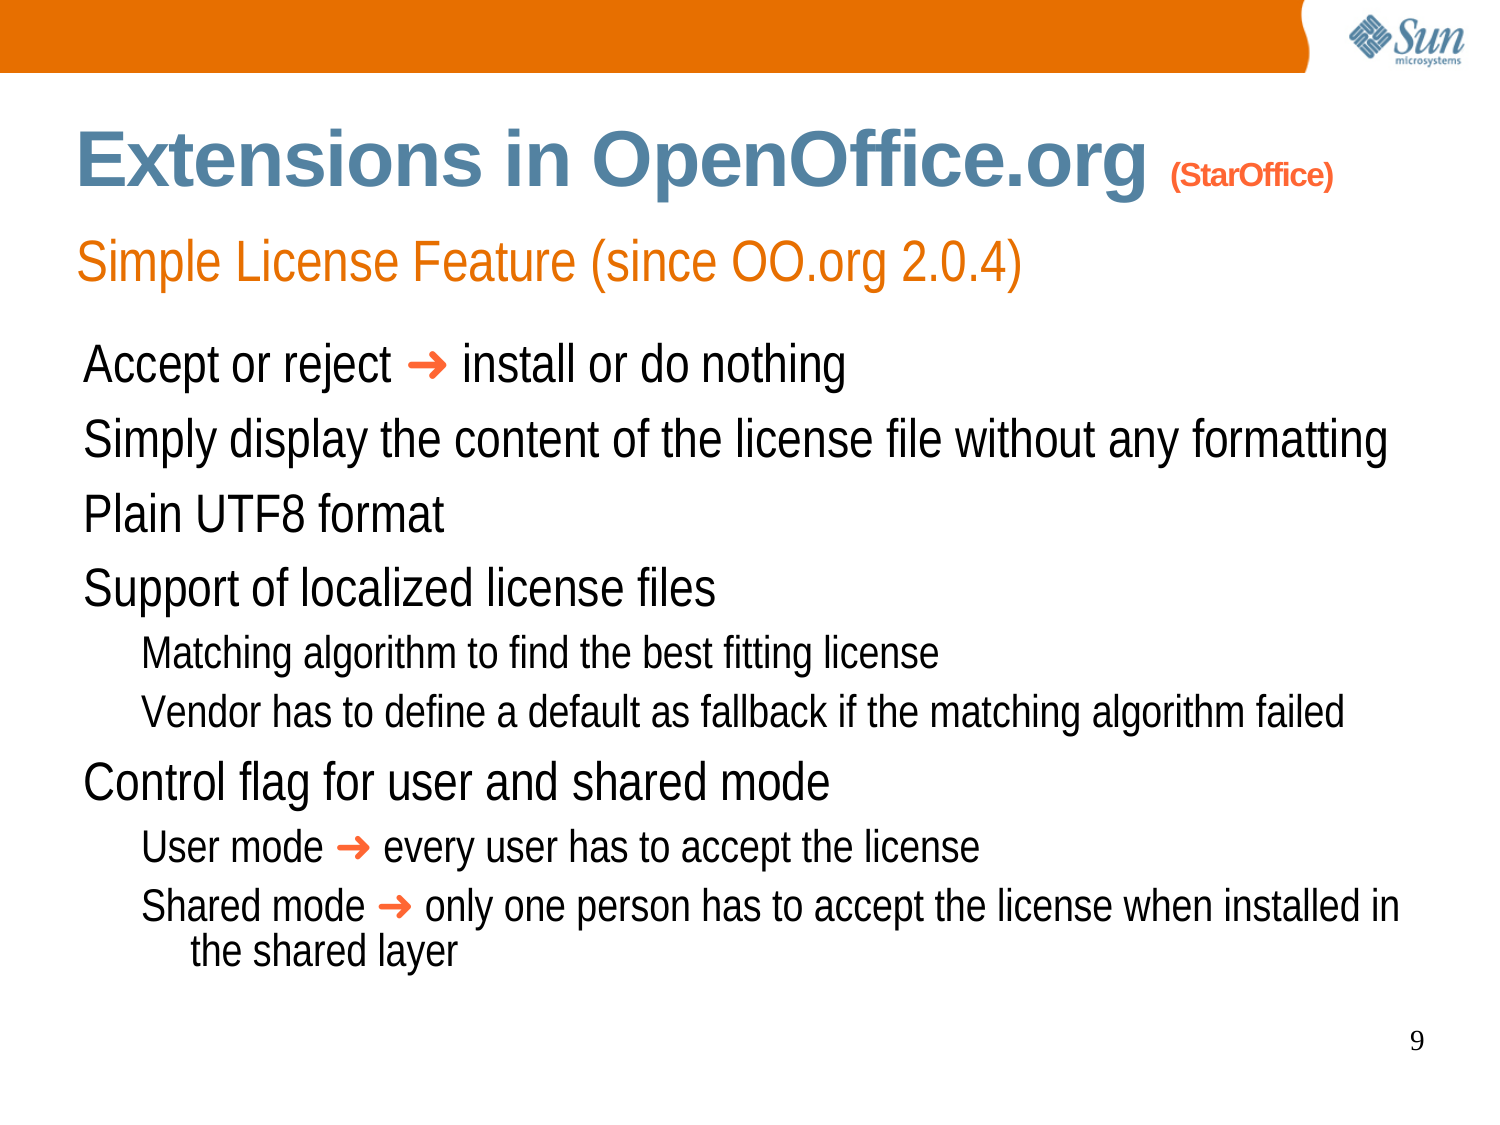

# Extensions in OpenOffice.org (StarOffice)
Simple License Feature (since OO.org 2.0.4)
Accept or reject ➜ install or do nothing
Simply display the content of the license file without any formatting
Plain UTF8 format
Support of localized license files
Matching algorithm to find the best fitting license
Vendor has to define a default as fallback if the matching algorithm failed
Control flag for user and shared mode
User mode ➜ every user has to accept the license
Shared mode ➜ only one person has to accept the license when installed in the shared layer
9